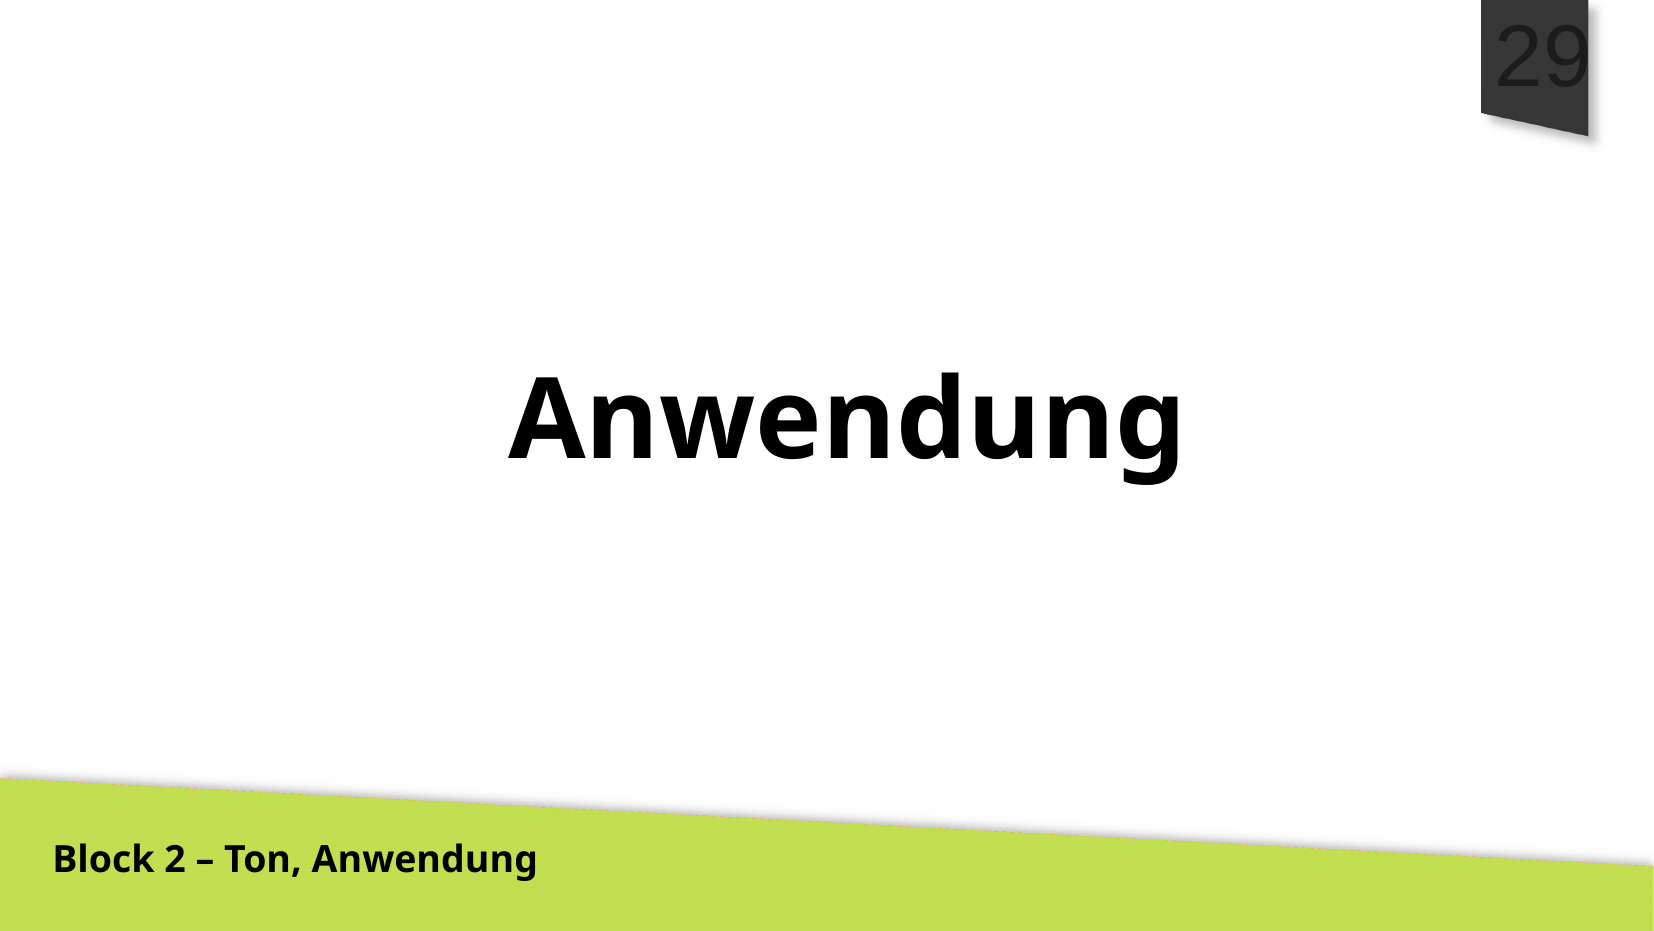

# Anwendung
Block 2 – Ton, Anwendung